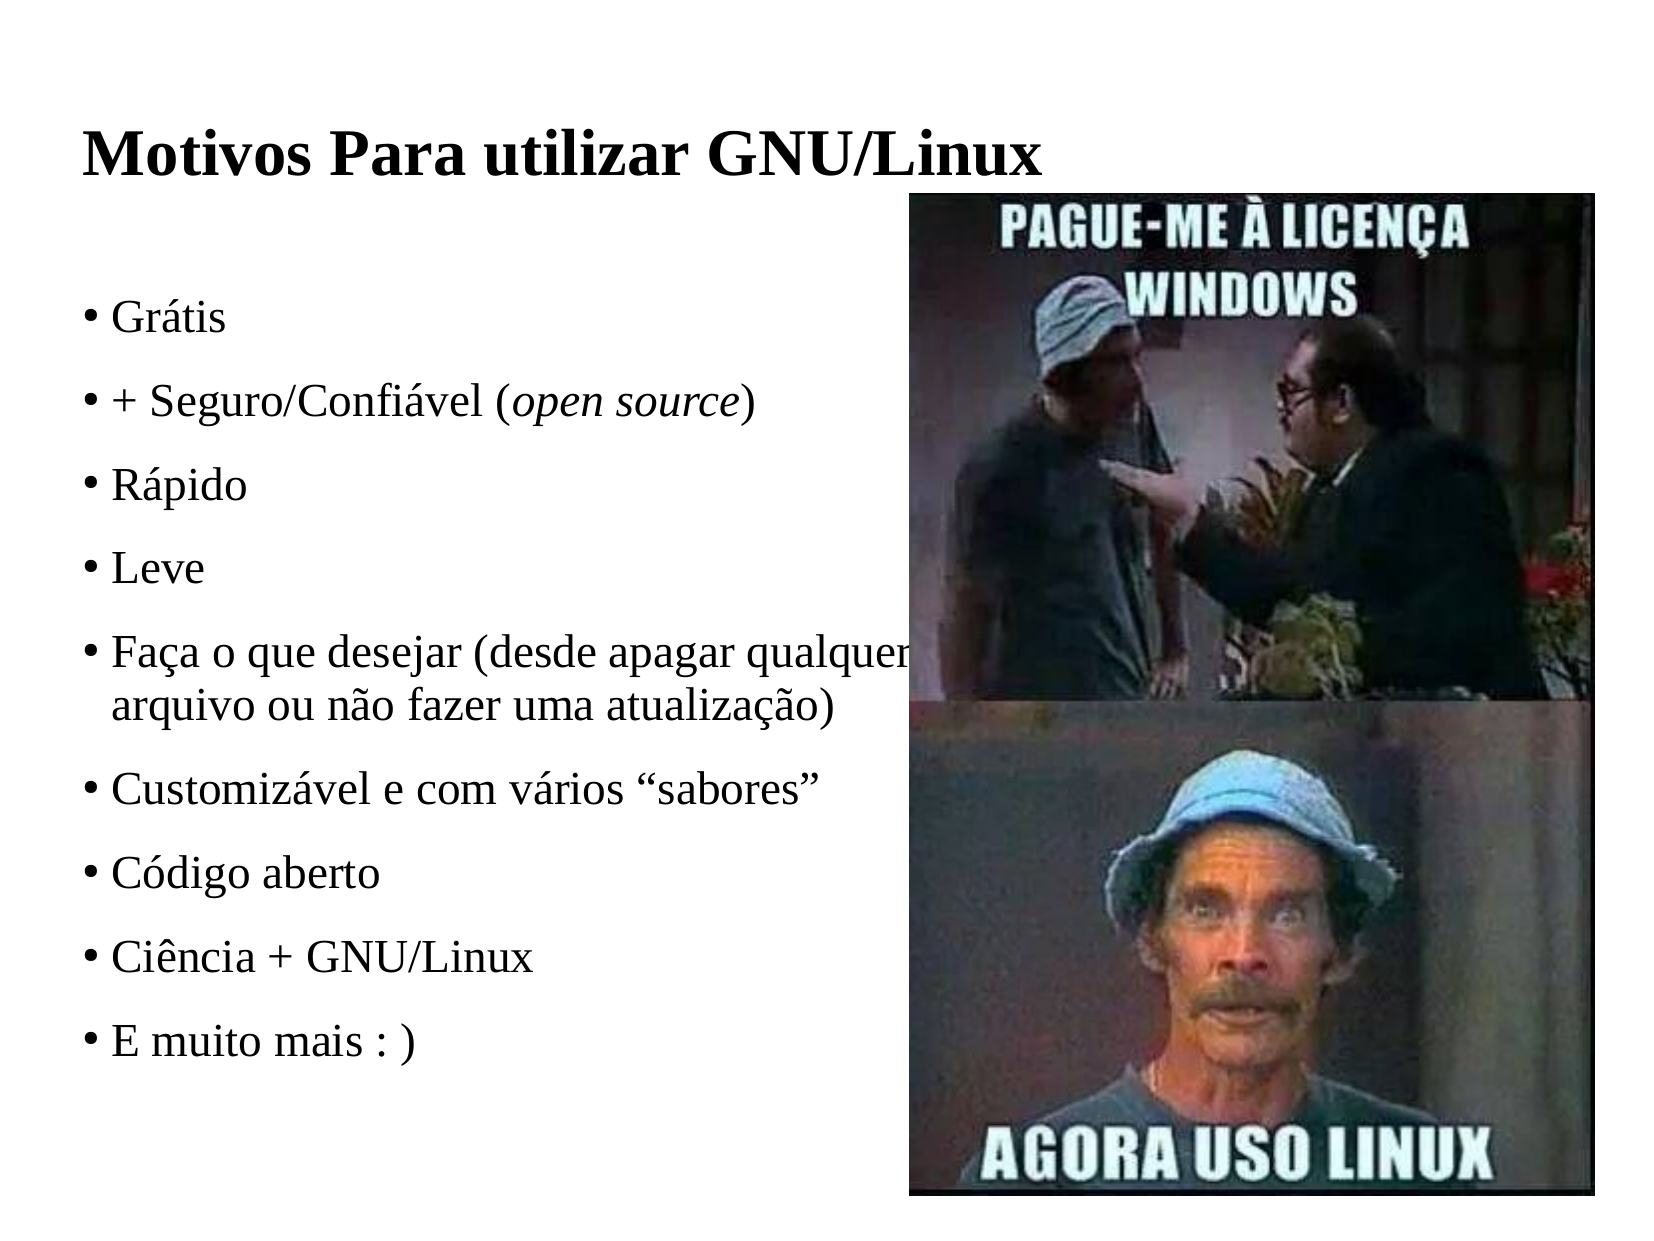

# Motivos Para utilizar GNU/Linux
Grátis
+ Seguro/Confiável (open source)
Rápido
Leve
Faça o que desejar (desde apagar qualquer arquivo ou não fazer uma atualização)
Customizável e com vários “sabores”
Código aberto
Ciência + GNU/Linux
E muito mais : )